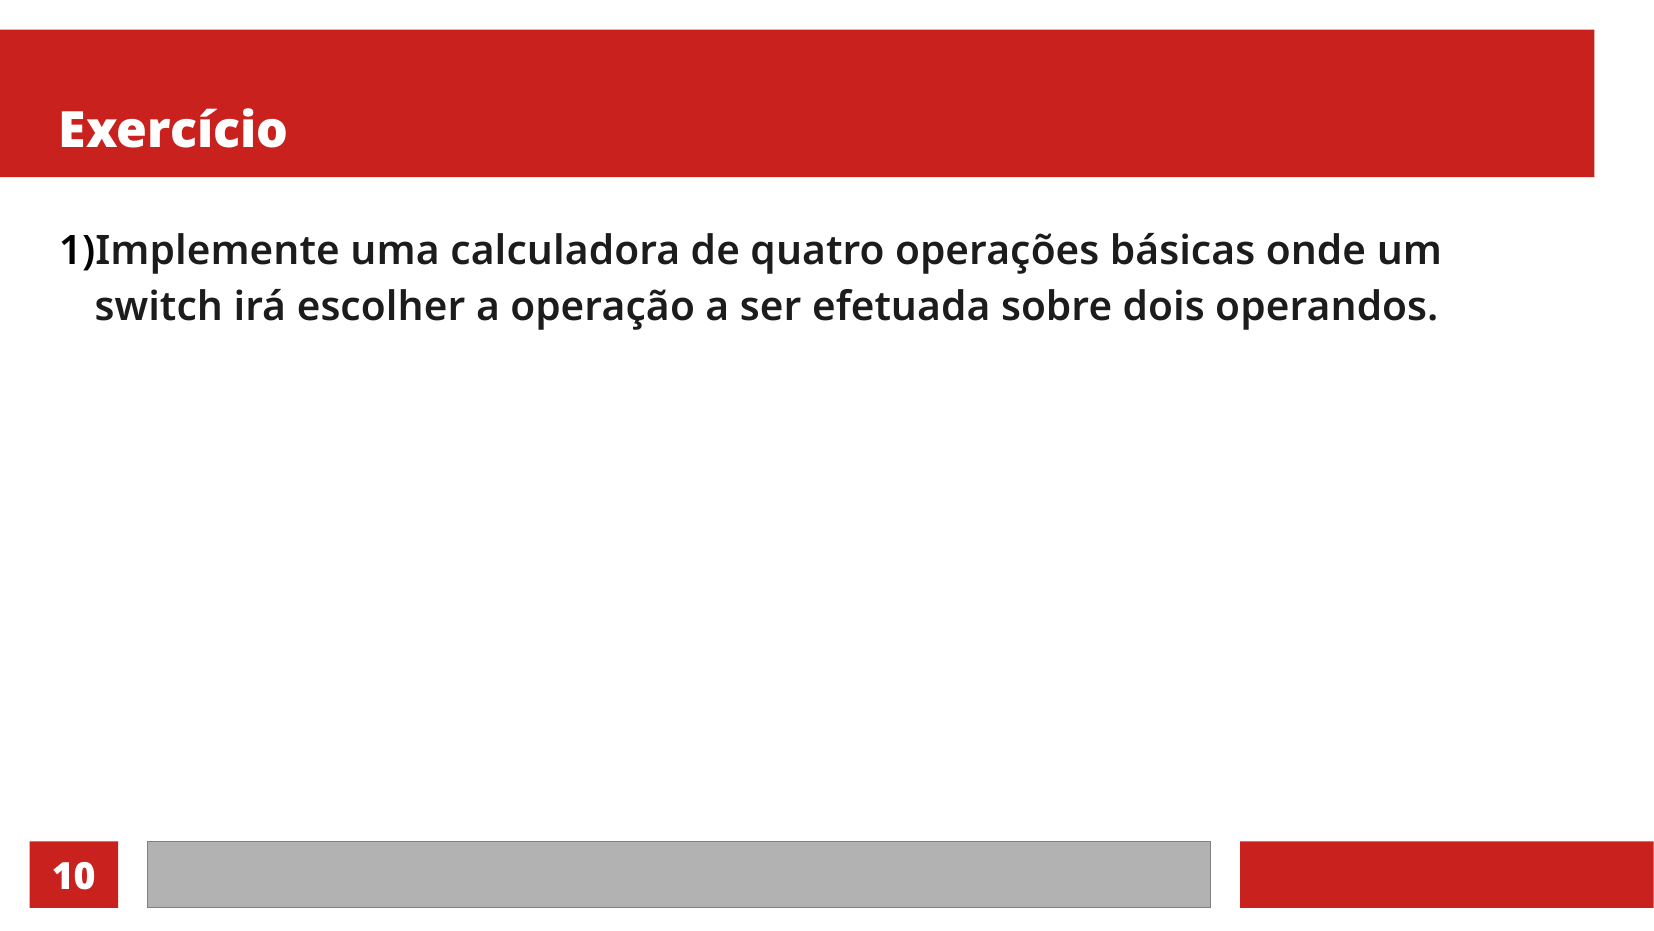

# Exercício
Implemente uma calculadora de quatro operações básicas onde um switch irá escolher a operação a ser efetuada sobre dois operandos.
10